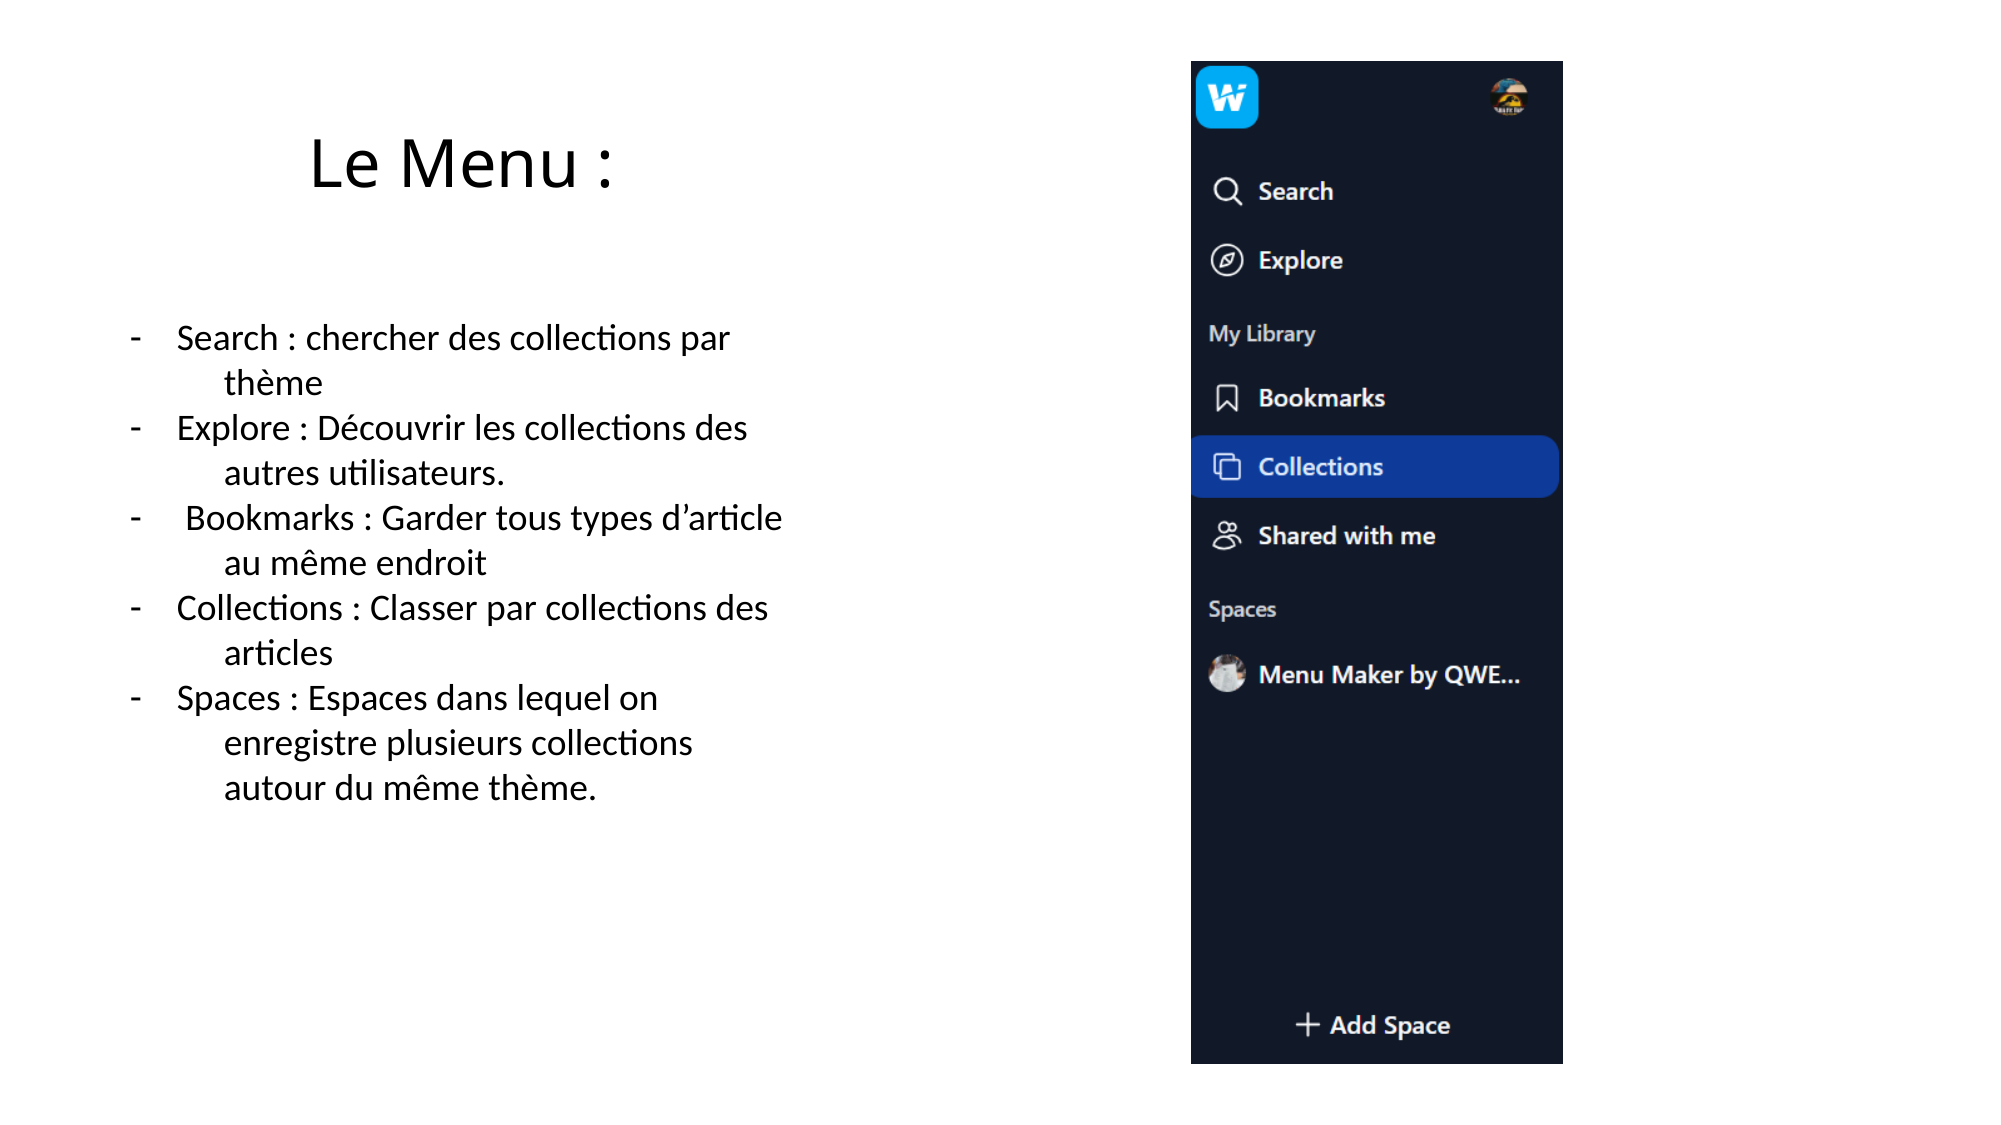

# Le Menu :
Search : chercher des collections par thème
Explore : Découvrir les collections des autres utilisateurs.
 Bookmarks : Garder tous types d’article au même endroit
Collections : Classer par collections des articles
Spaces : Espaces dans lequel on enregistre plusieurs collections autour du même thème.